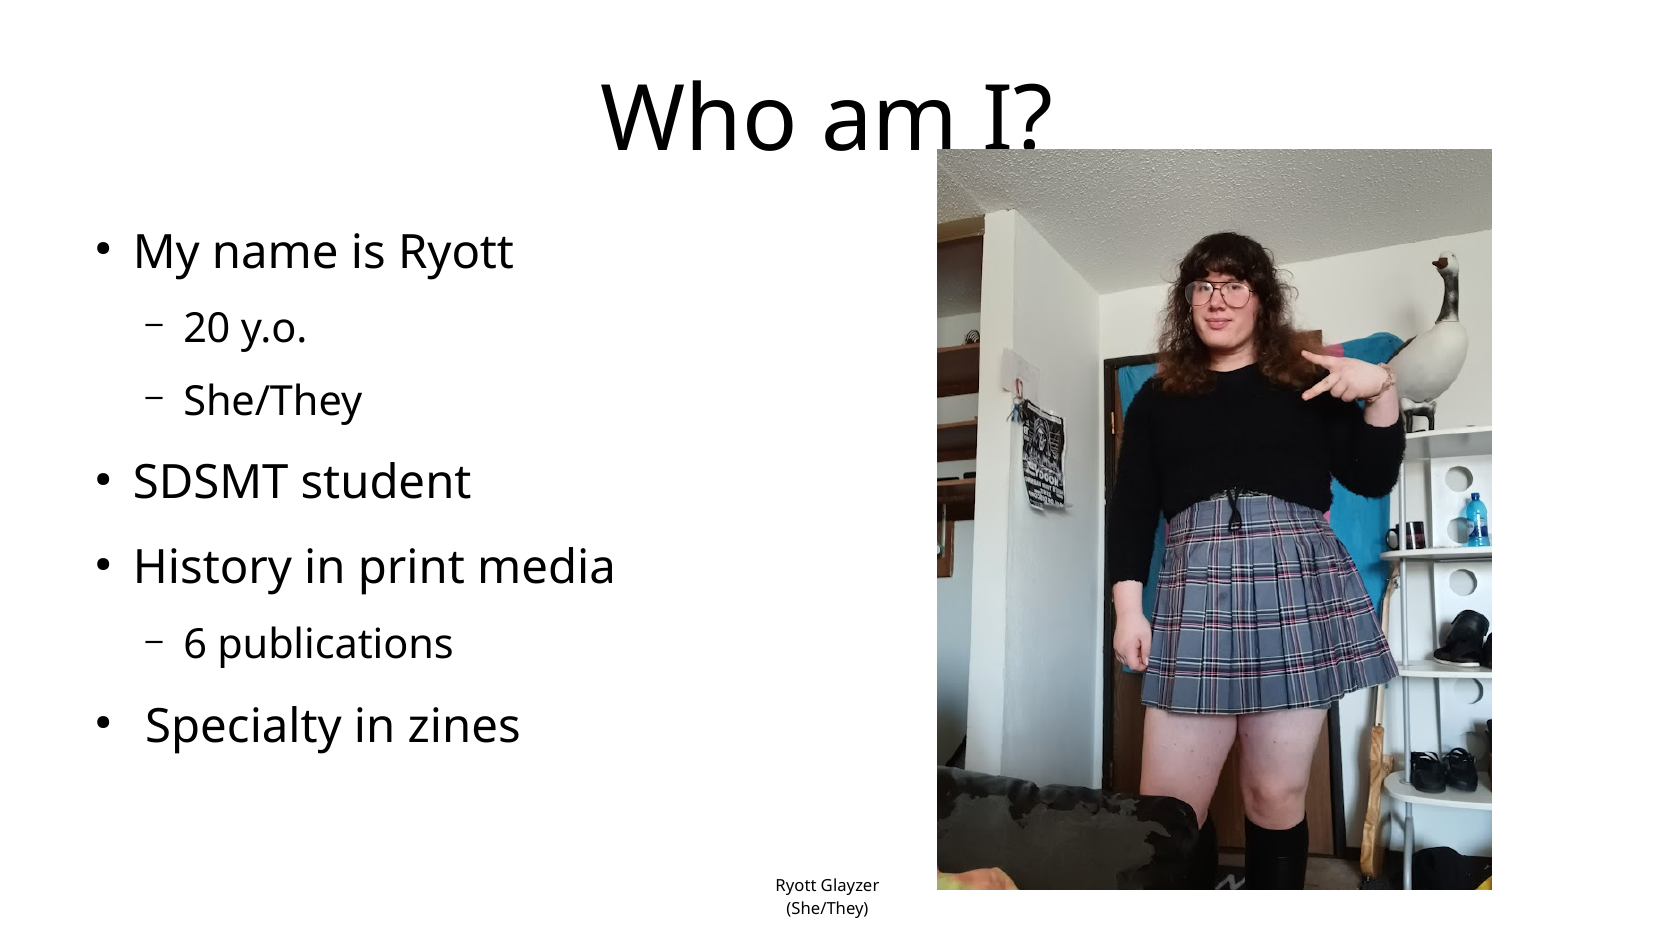

# Who am I?
My name is Ryott
20 y.o.
She/They
SDSMT student
History in print media
6 publications
 Specialty in zines